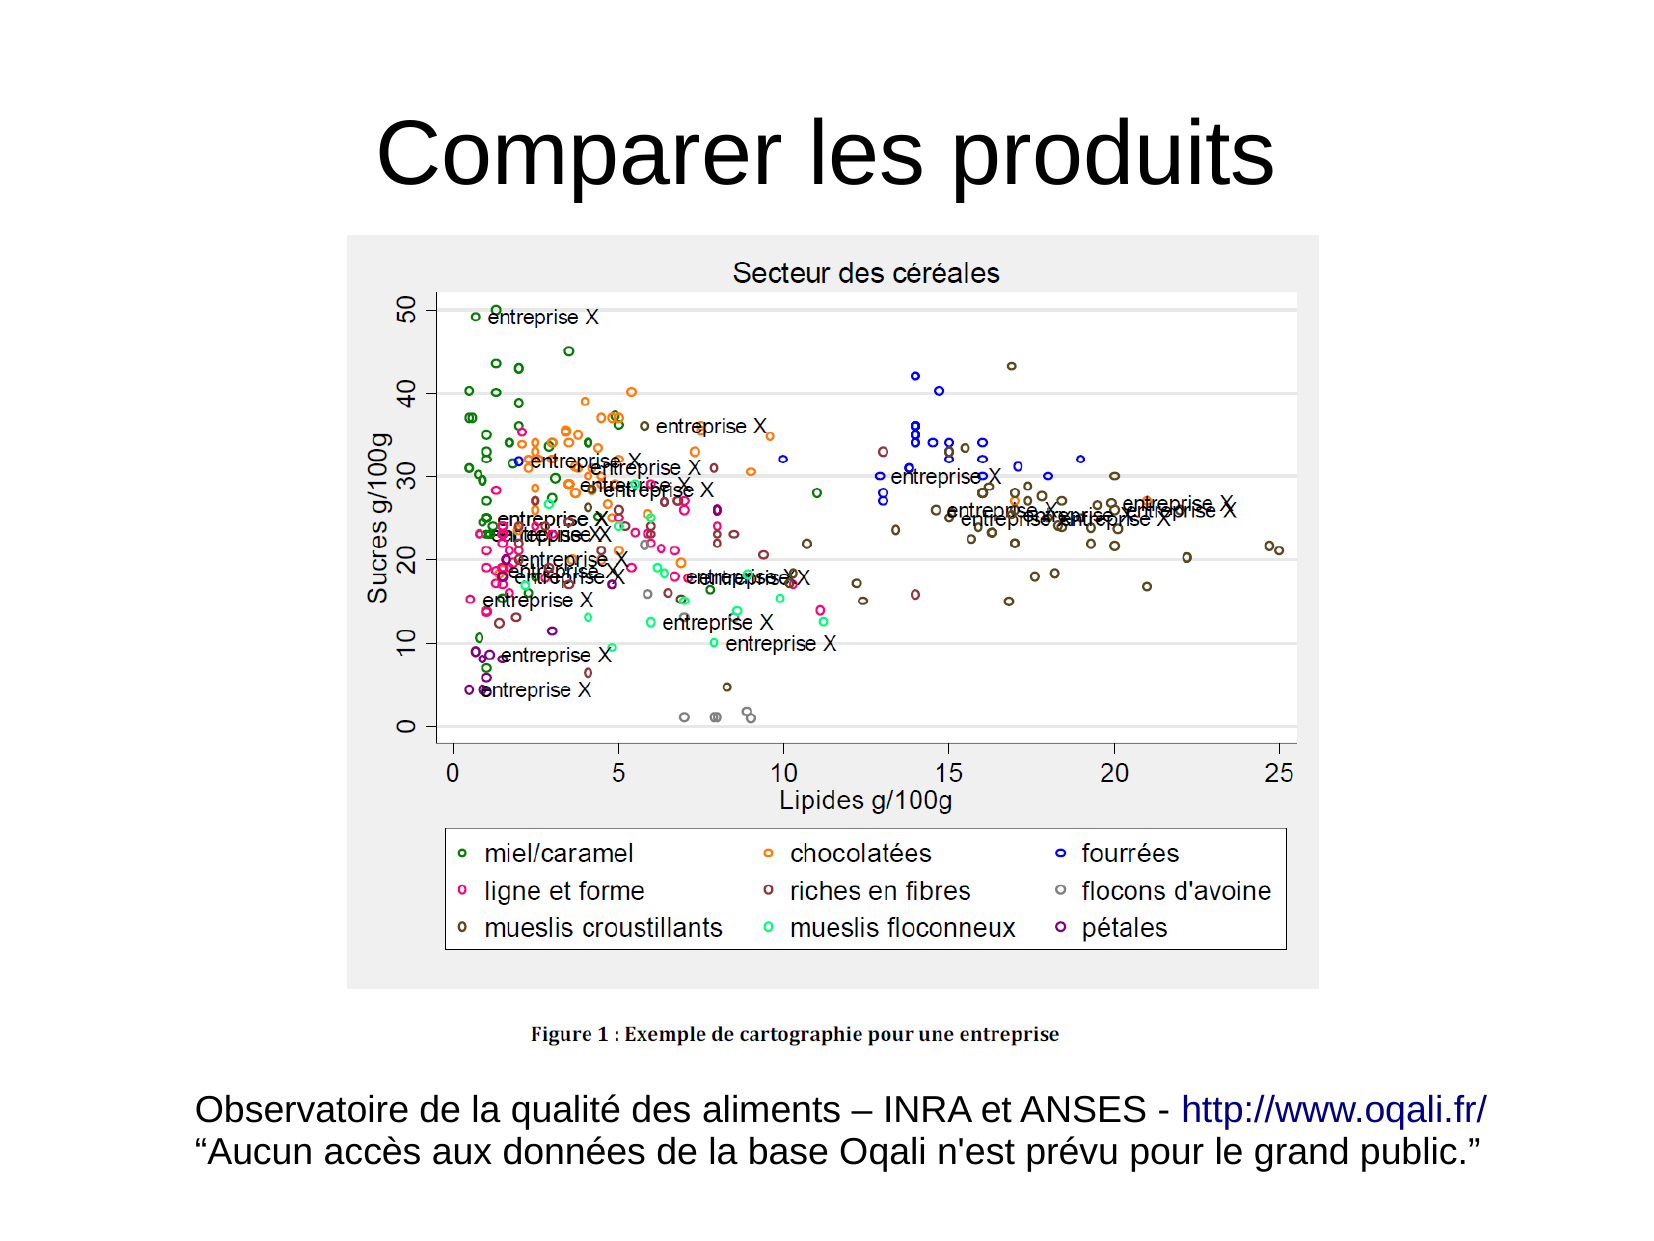

# Comparer les produits
Observatoire de la qualité des aliments – INRA et ANSES - http://www.oqali.fr/
“Aucun accès aux données de la base Oqali n'est prévu pour le grand public.”